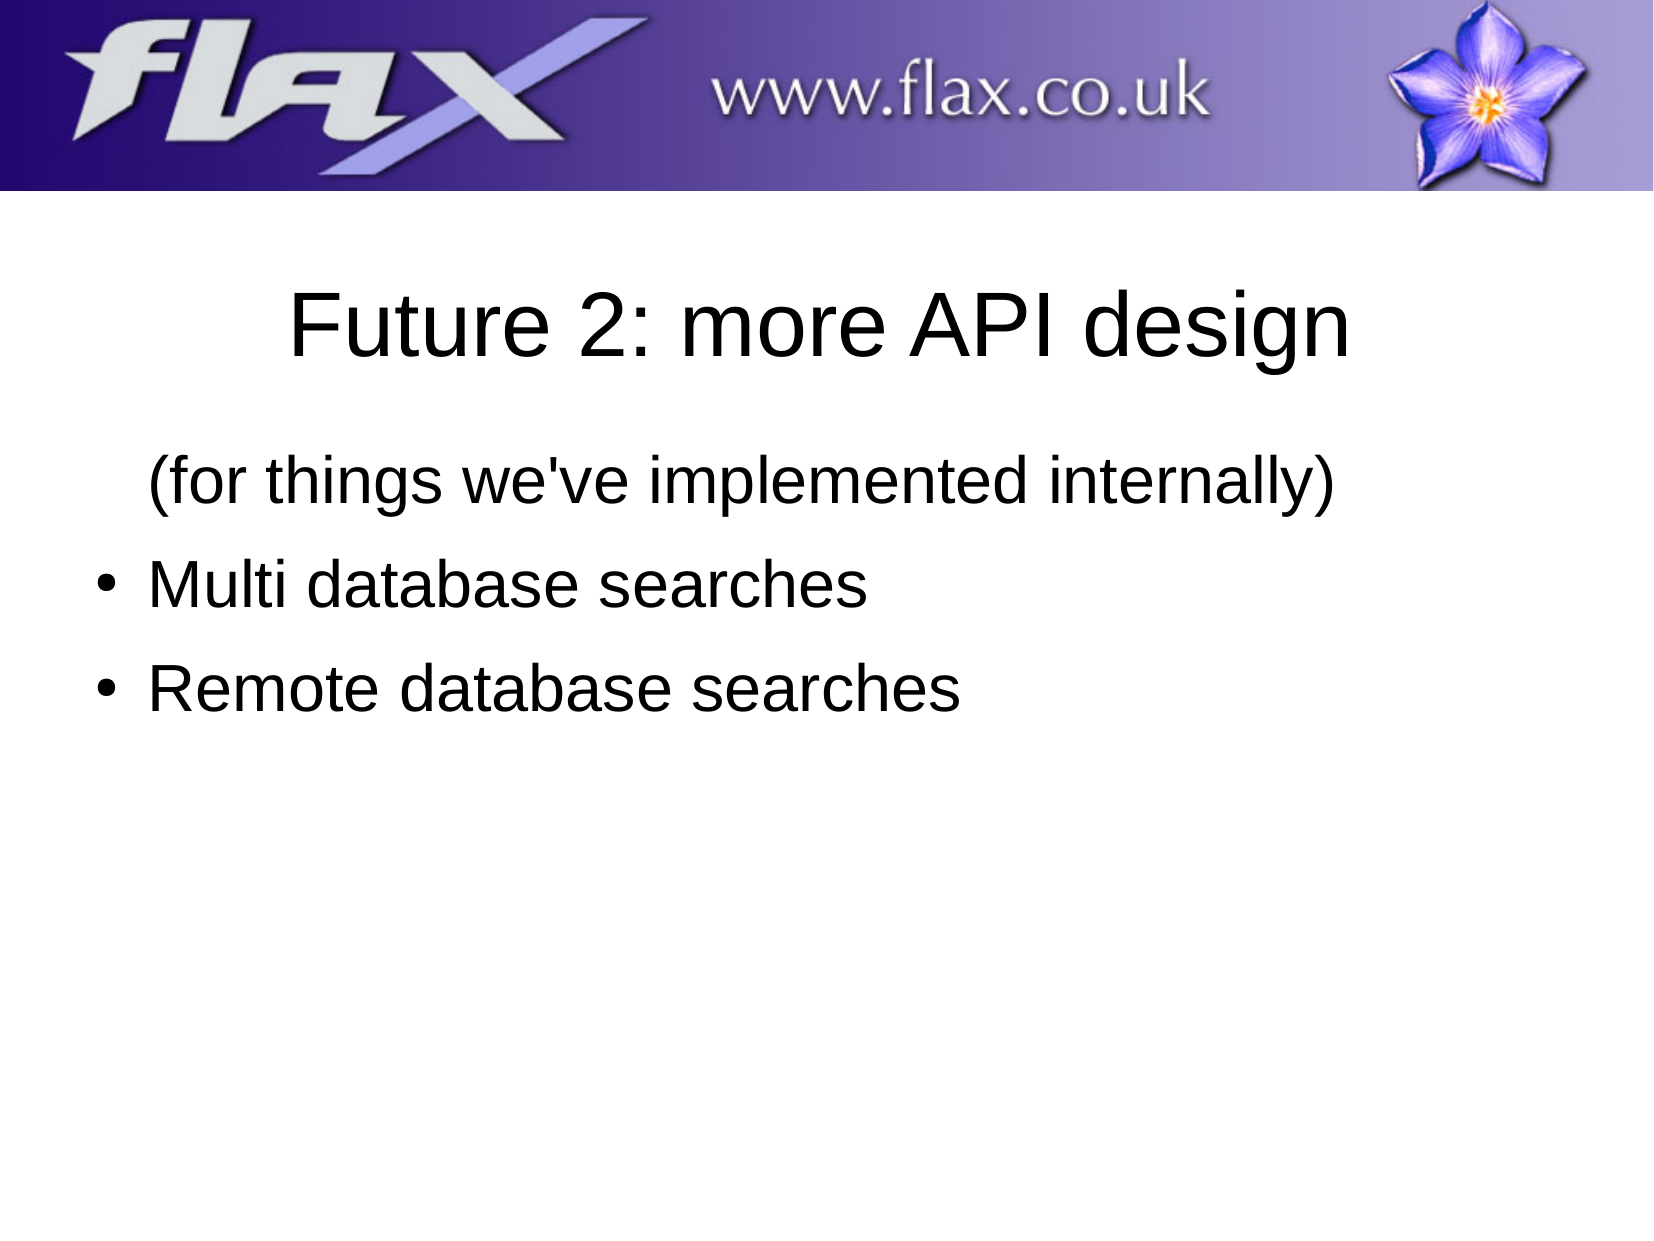

# Future 2: more API design
(for things we've implemented internally)
Multi database searches
Remote database searches